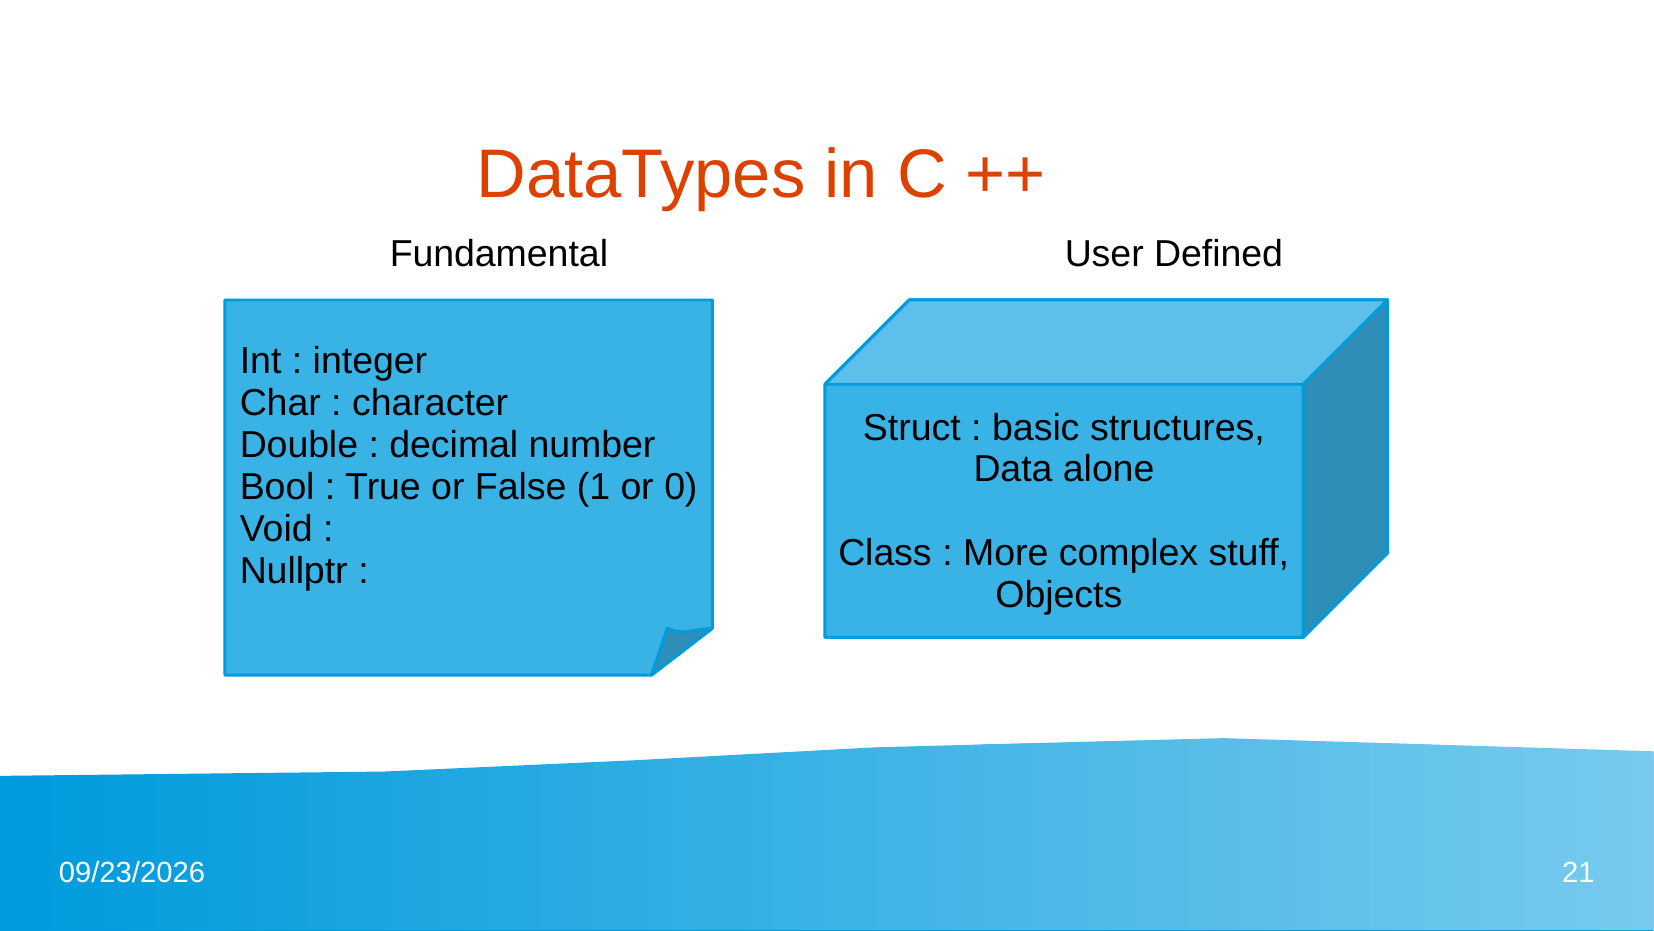

# DataTypes in C ++
				Fundamental 						User Defined
Int : integer
Char : character
Double : decimal number
Bool : True or False (1 or 0)
Void :
Nullptr :
Struct : basic structures,
Data alone
Class : More complex stuff,
Objects